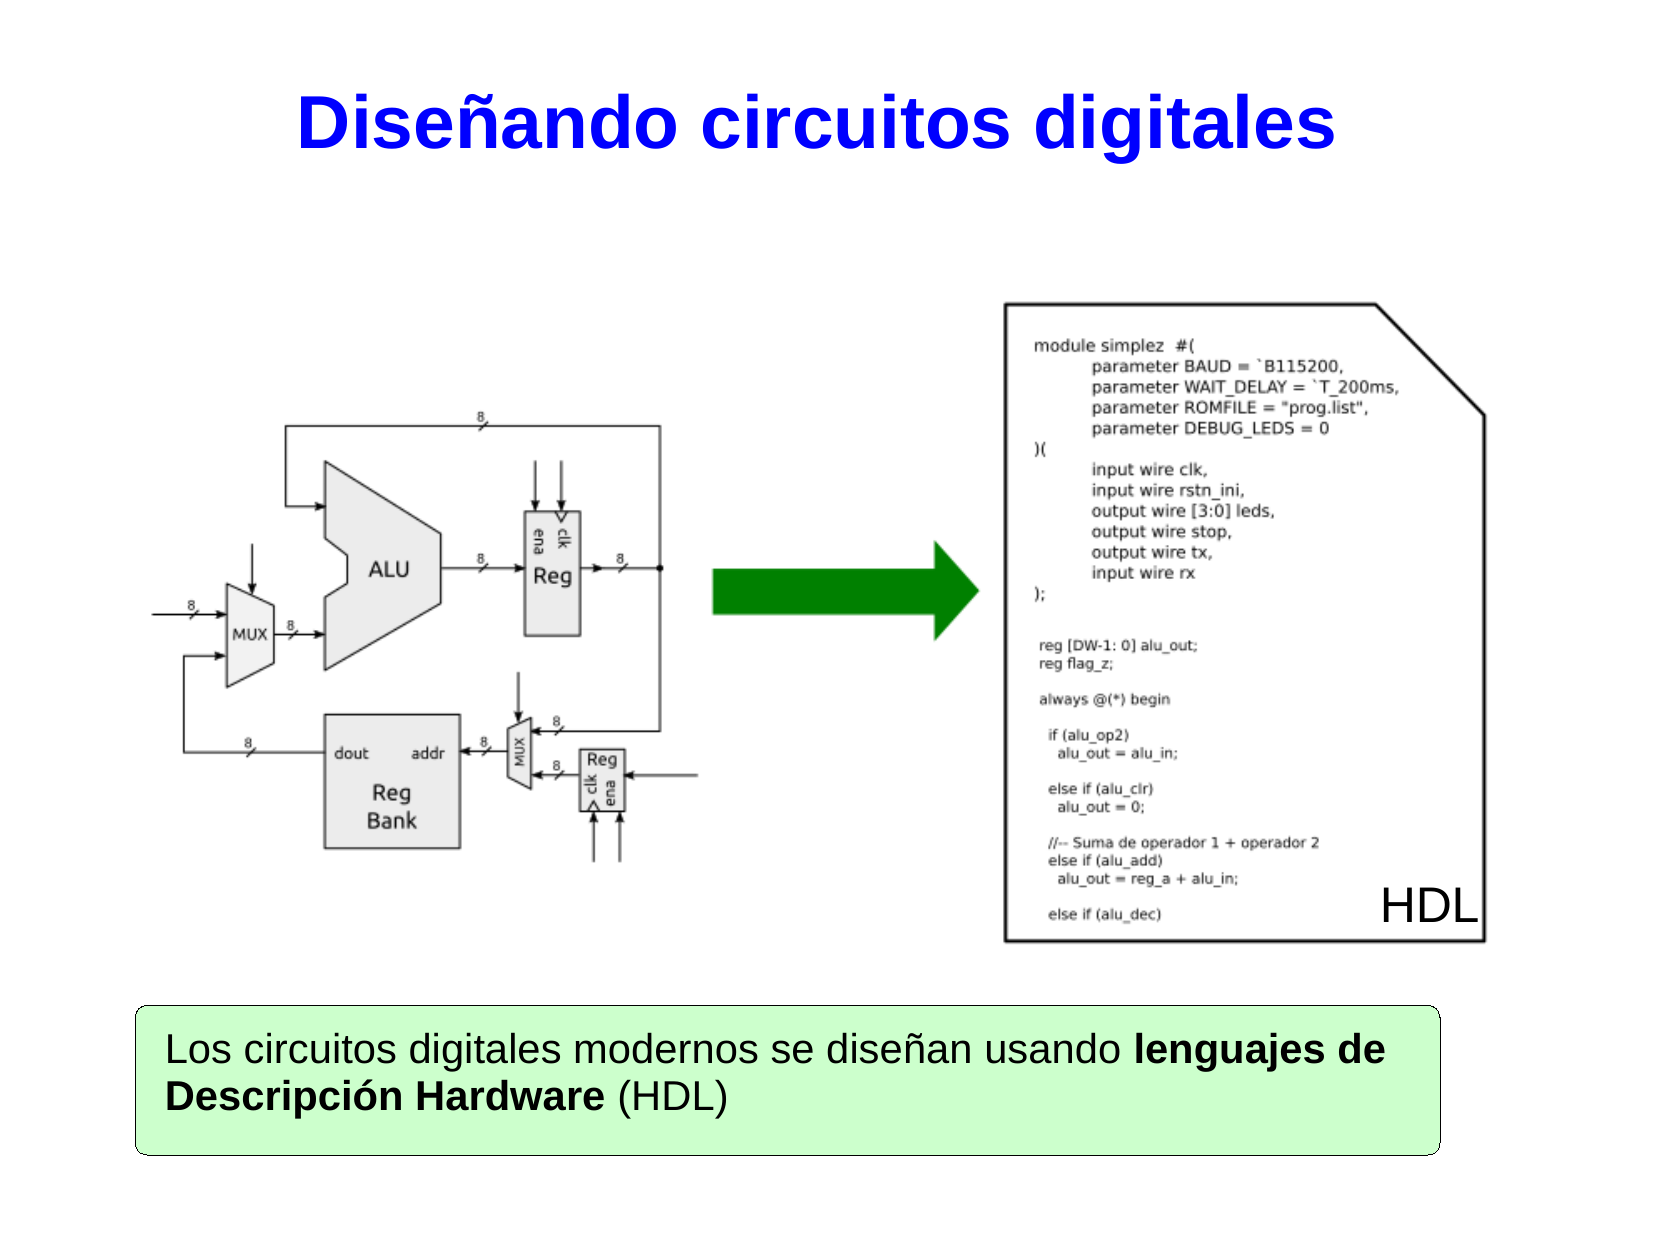

Diseñando circuitos digitales
HDL
Los circuitos digitales modernos se diseñan usando lenguajes de Descripción Hardware (HDL)